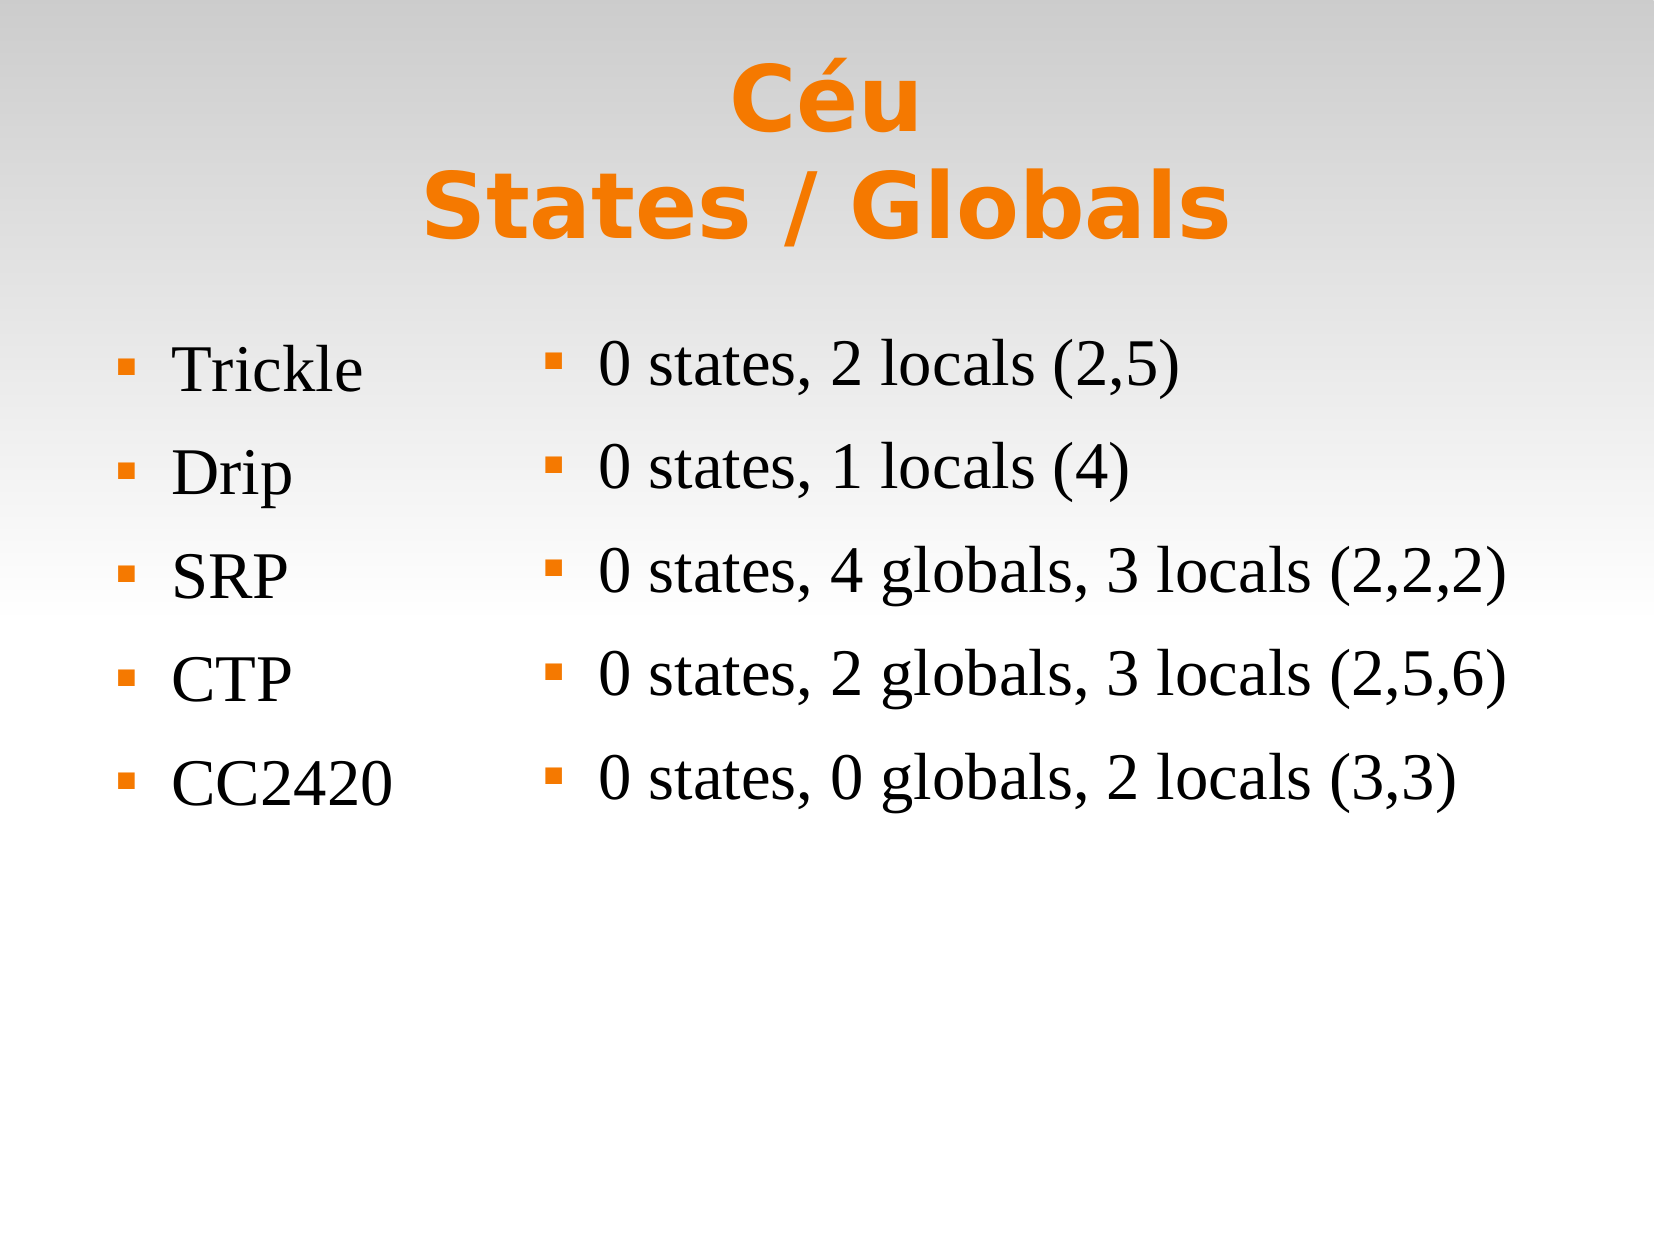

# Céu States / Globals
0 states, 2 locals (2,5)
0 states, 1 locals (4)
0 states, 4 globals, 3 locals (2,2,2)
0 states, 2 globals, 3 locals (2,5,6)
0 states, 0 globals, 2 locals (3,3)
Trickle
Drip
SRP
CTP
CC2420